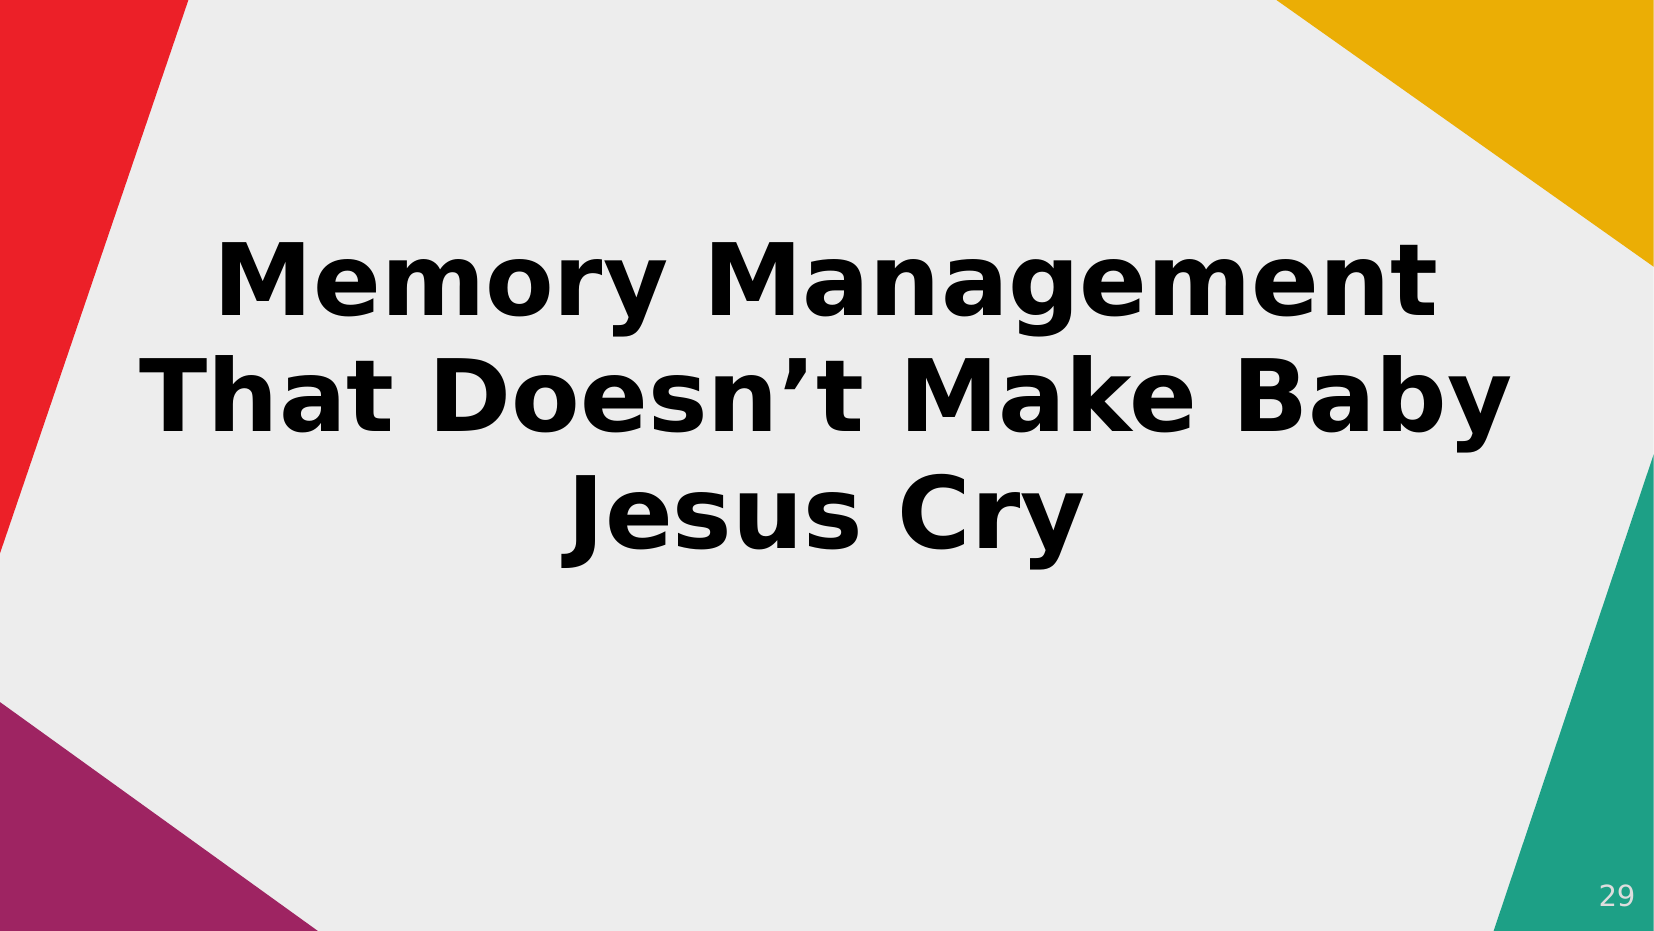

# Memory Management That Doesn’t Make Baby Jesus Cry
29